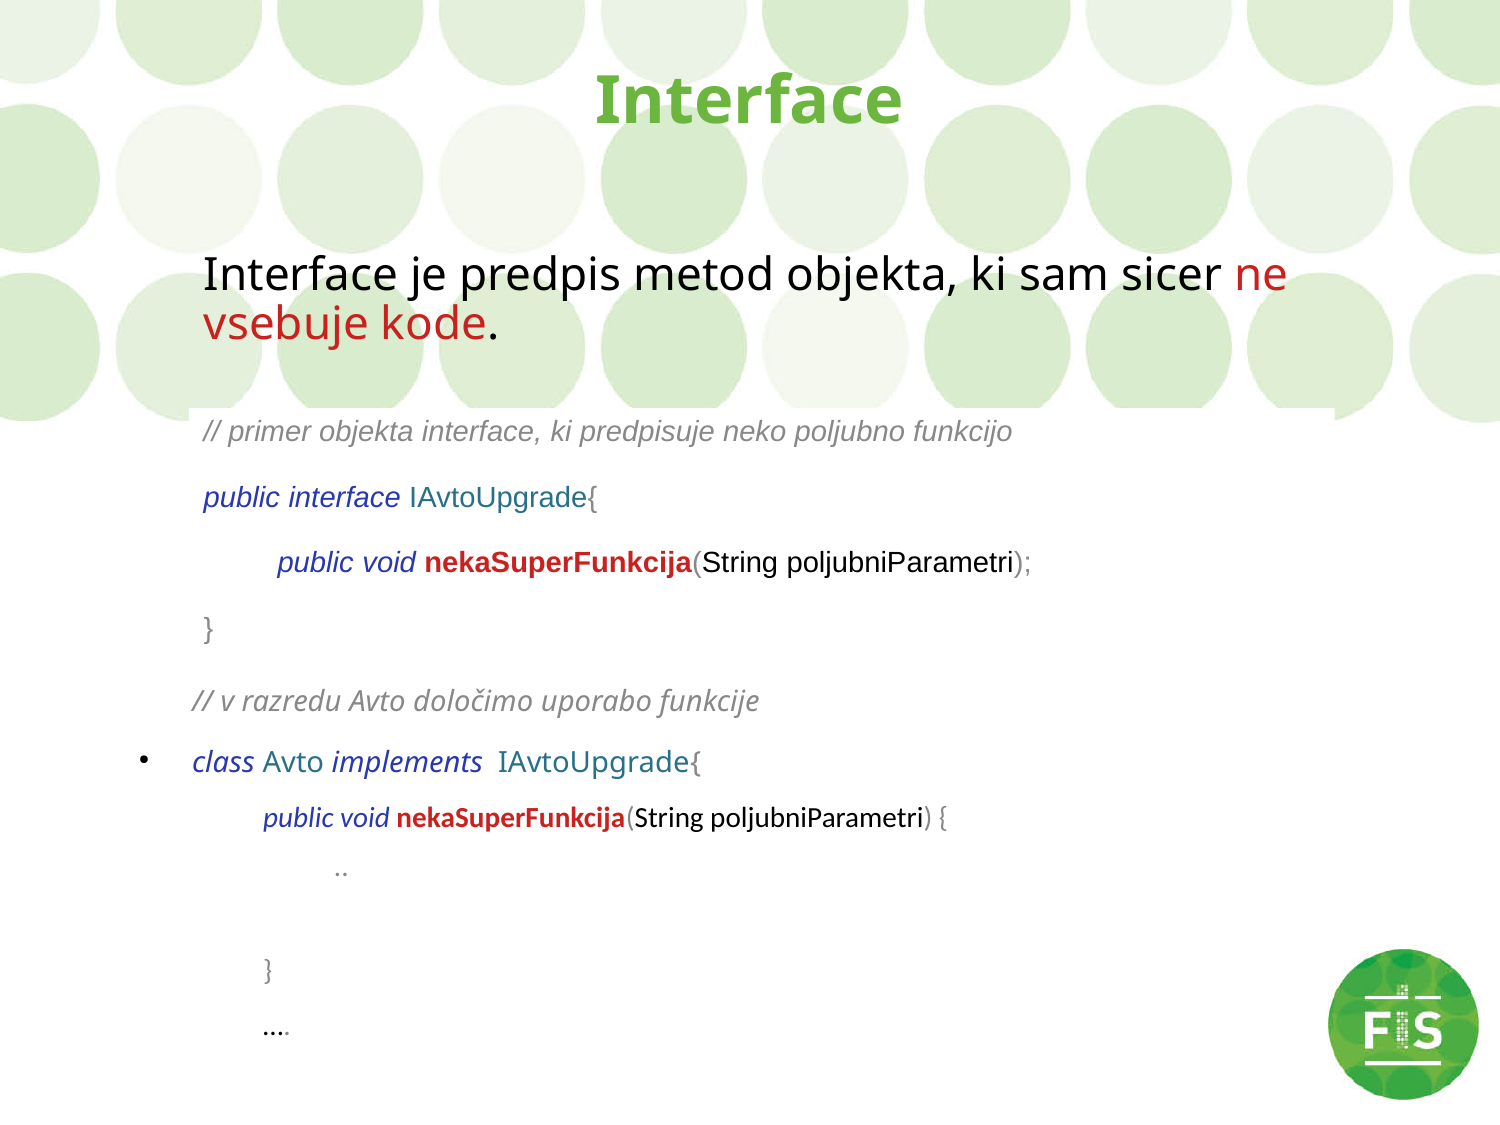

# Interface
Interface je predpis metod objekta, ki sam sicer ne vsebuje kode.
// primer objekta interface, ki predpisuje neko poljubno funkcijo
public interface IAvtoUpgrade{
 	public void nekaSuperFunkcija(String poljubniParametri);
}
// v razredu Avto določimo uporabo funkcije
class Avto implements IAvtoUpgrade{
public void nekaSuperFunkcija(String poljubniParametri) {
..
}
….